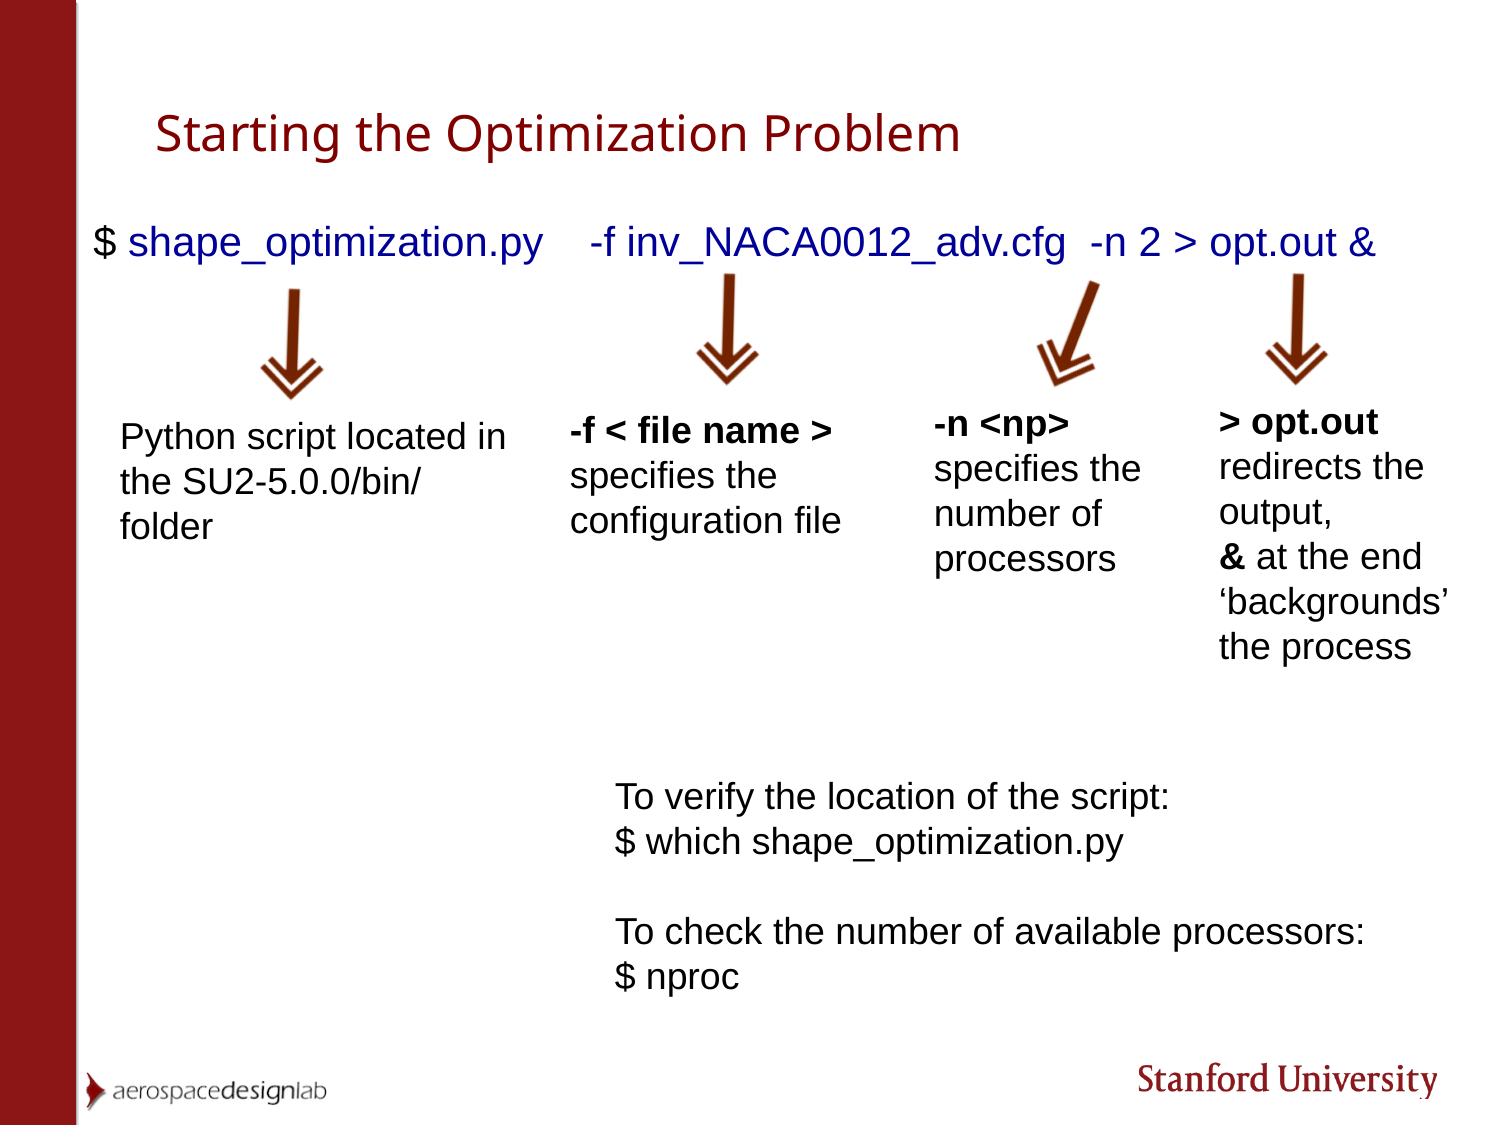

Starting the Optimization Problem
$ shape_optimization.py -f inv_NACA0012_adv.cfg -n 2 > opt.out &
> opt.out redirects the output,
& at the end ‘backgrounds’ the process
-n <np> specifies the number of processors
-f < file name > specifies the configuration file
Python script located in the SU2-5.0.0/bin/ folder
To verify the location of the script:
$ which shape_optimization.py
To check the number of available processors:
$ nproc